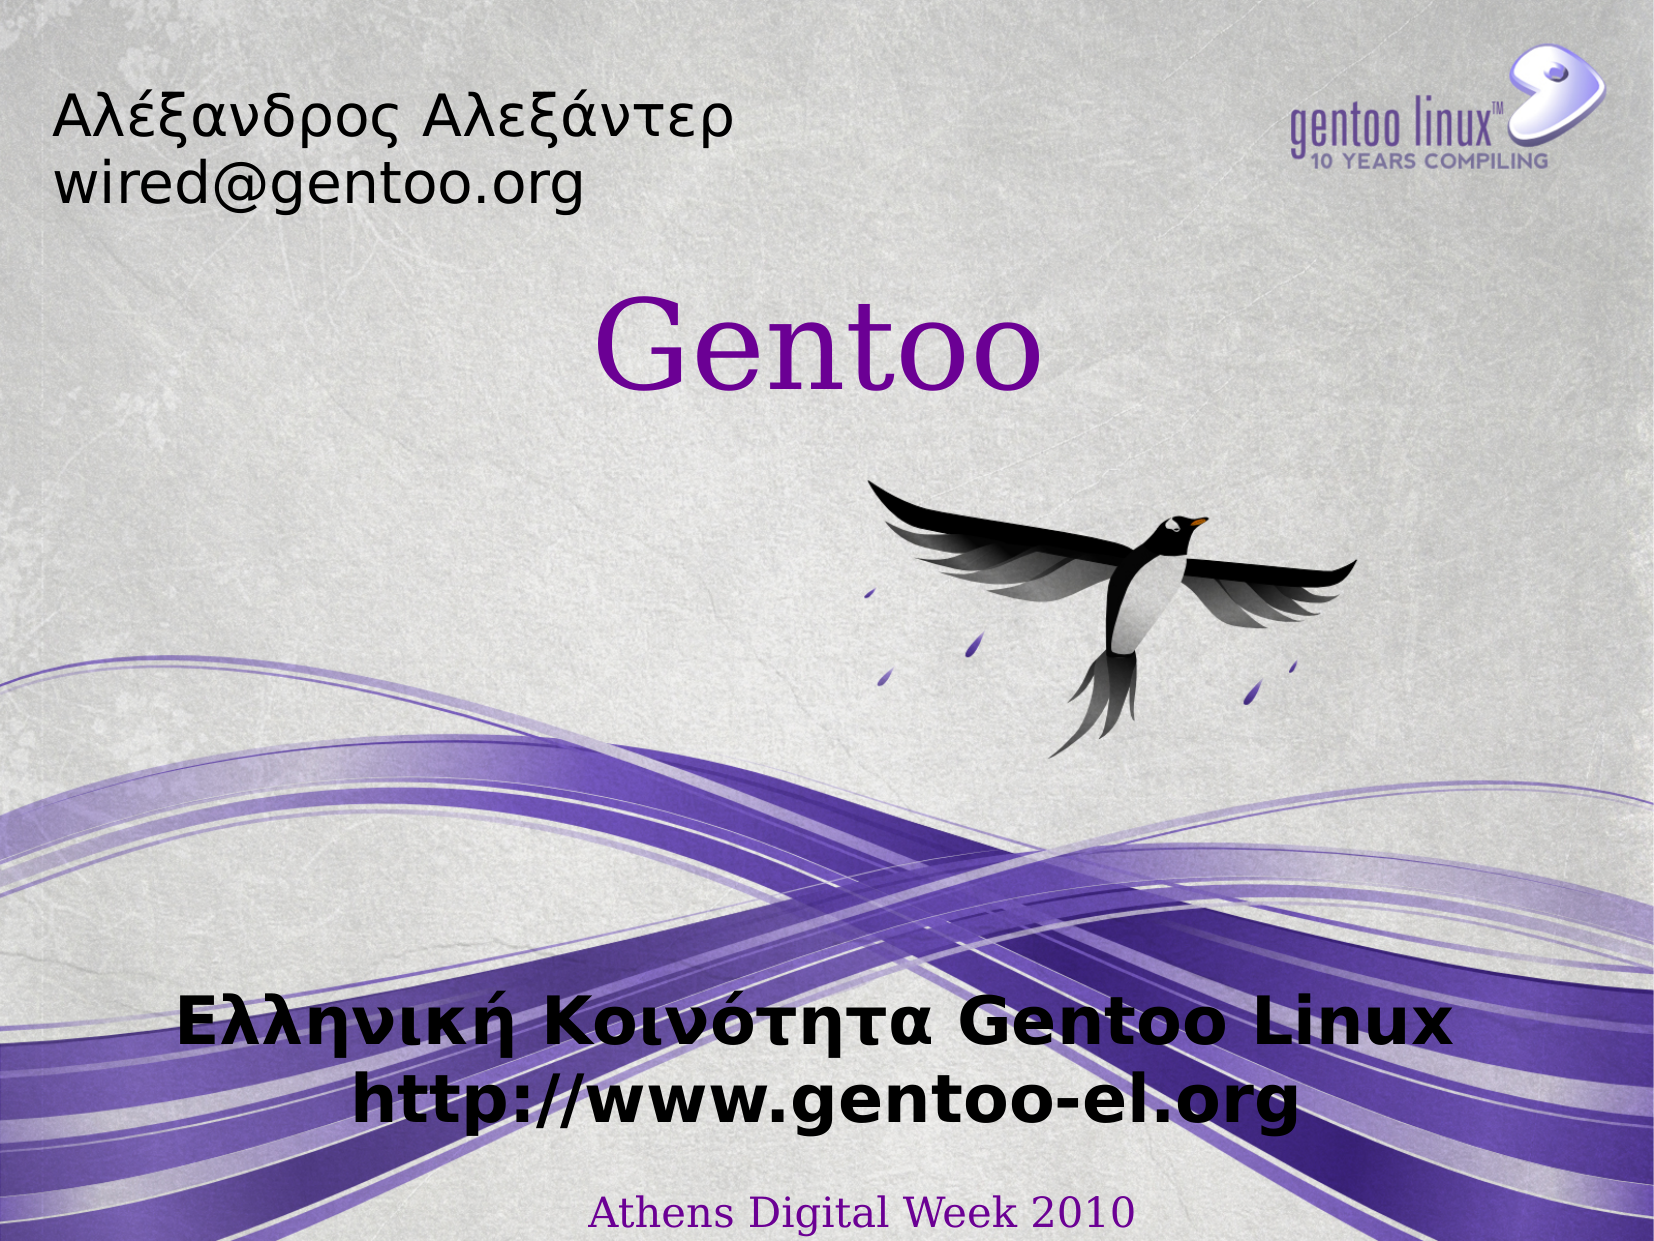

Αλέξανδρος Αλεξάντερ
wired@gentoo.org
# Gentoo
Ελληνική Κοινότητα Gentoo Linux
http://www.gentoo-el.org
Athens Digital Week 2010